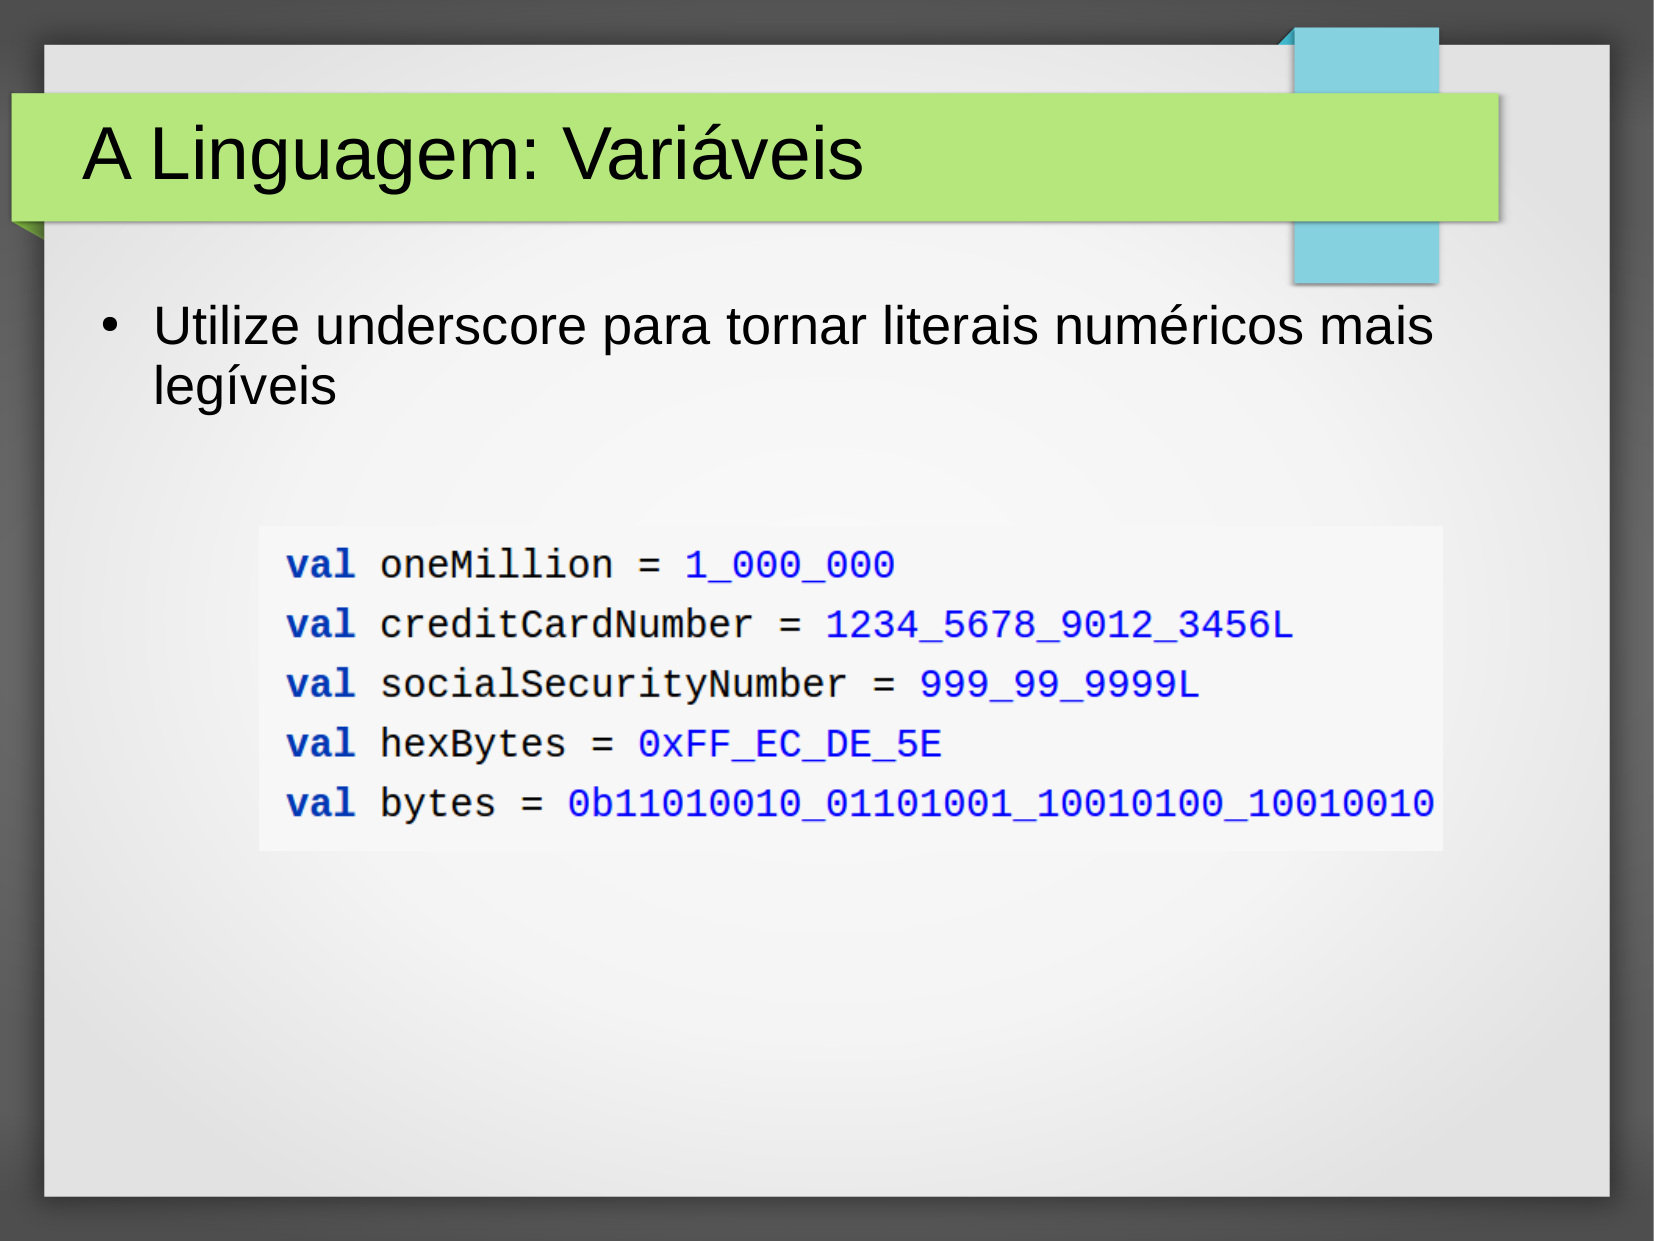

# A Linguagem: Variáveis
Utilize underscore para tornar literais numéricos mais legíveis